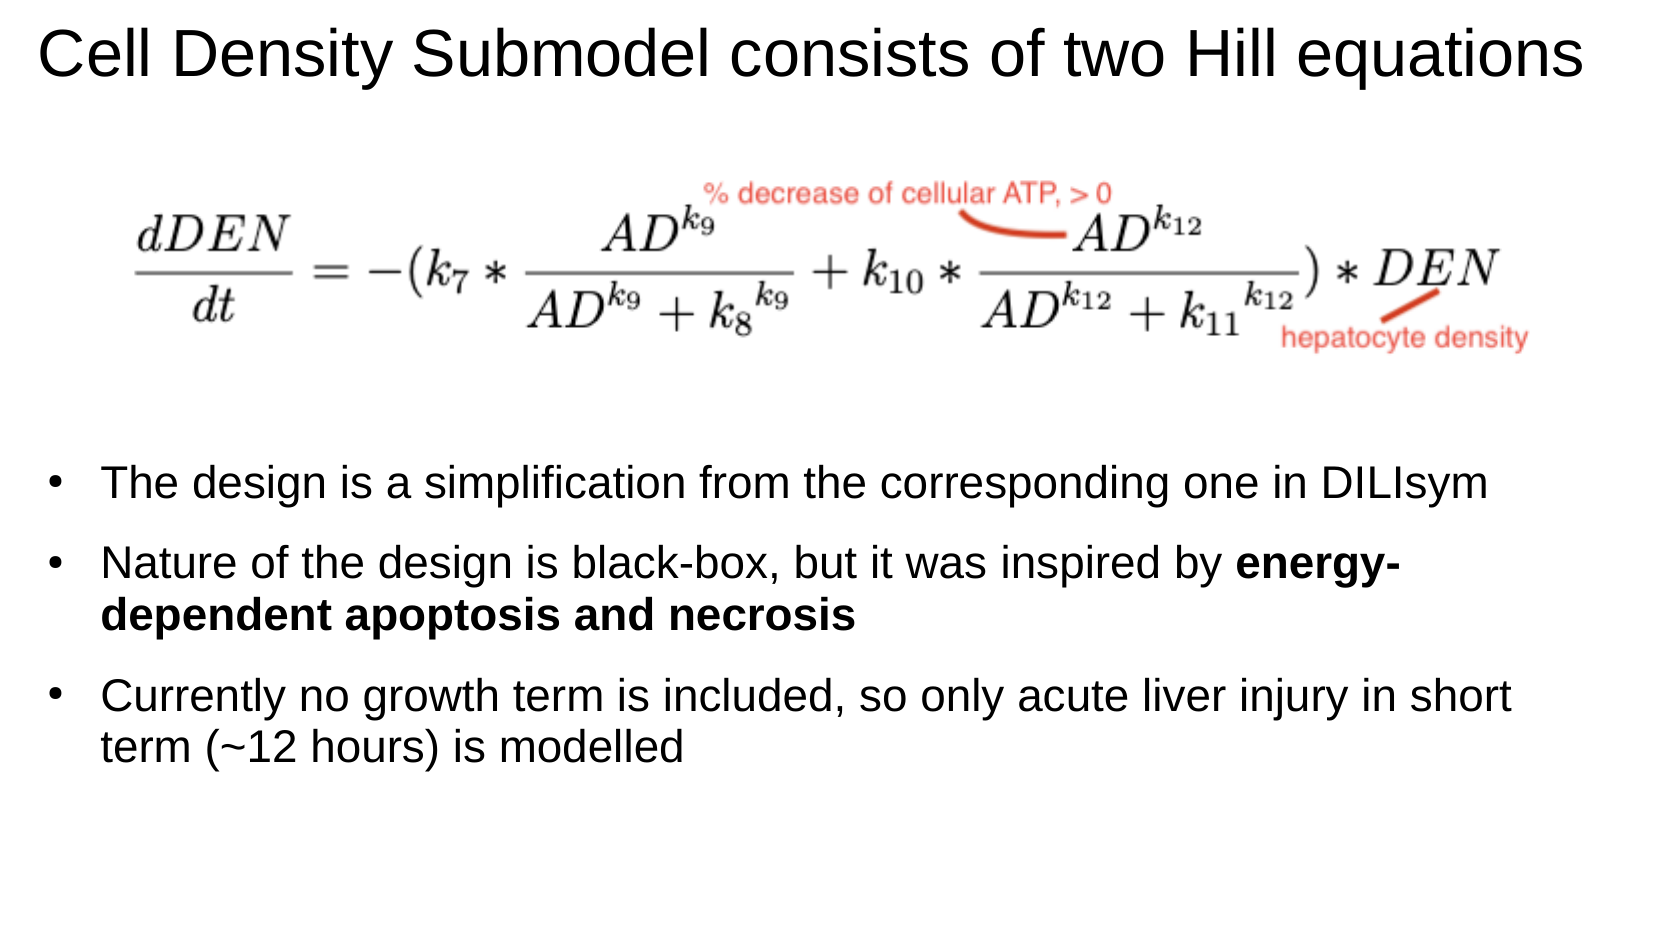

# Cell Density Submodel consists of two Hill equations
The design is a simplification from the corresponding one in DILIsym
Nature of the design is black-box, but it was inspired by energy-dependent apoptosis and necrosis
Currently no growth term is included, so only acute liver injury in short term (~12 hours) is modelled